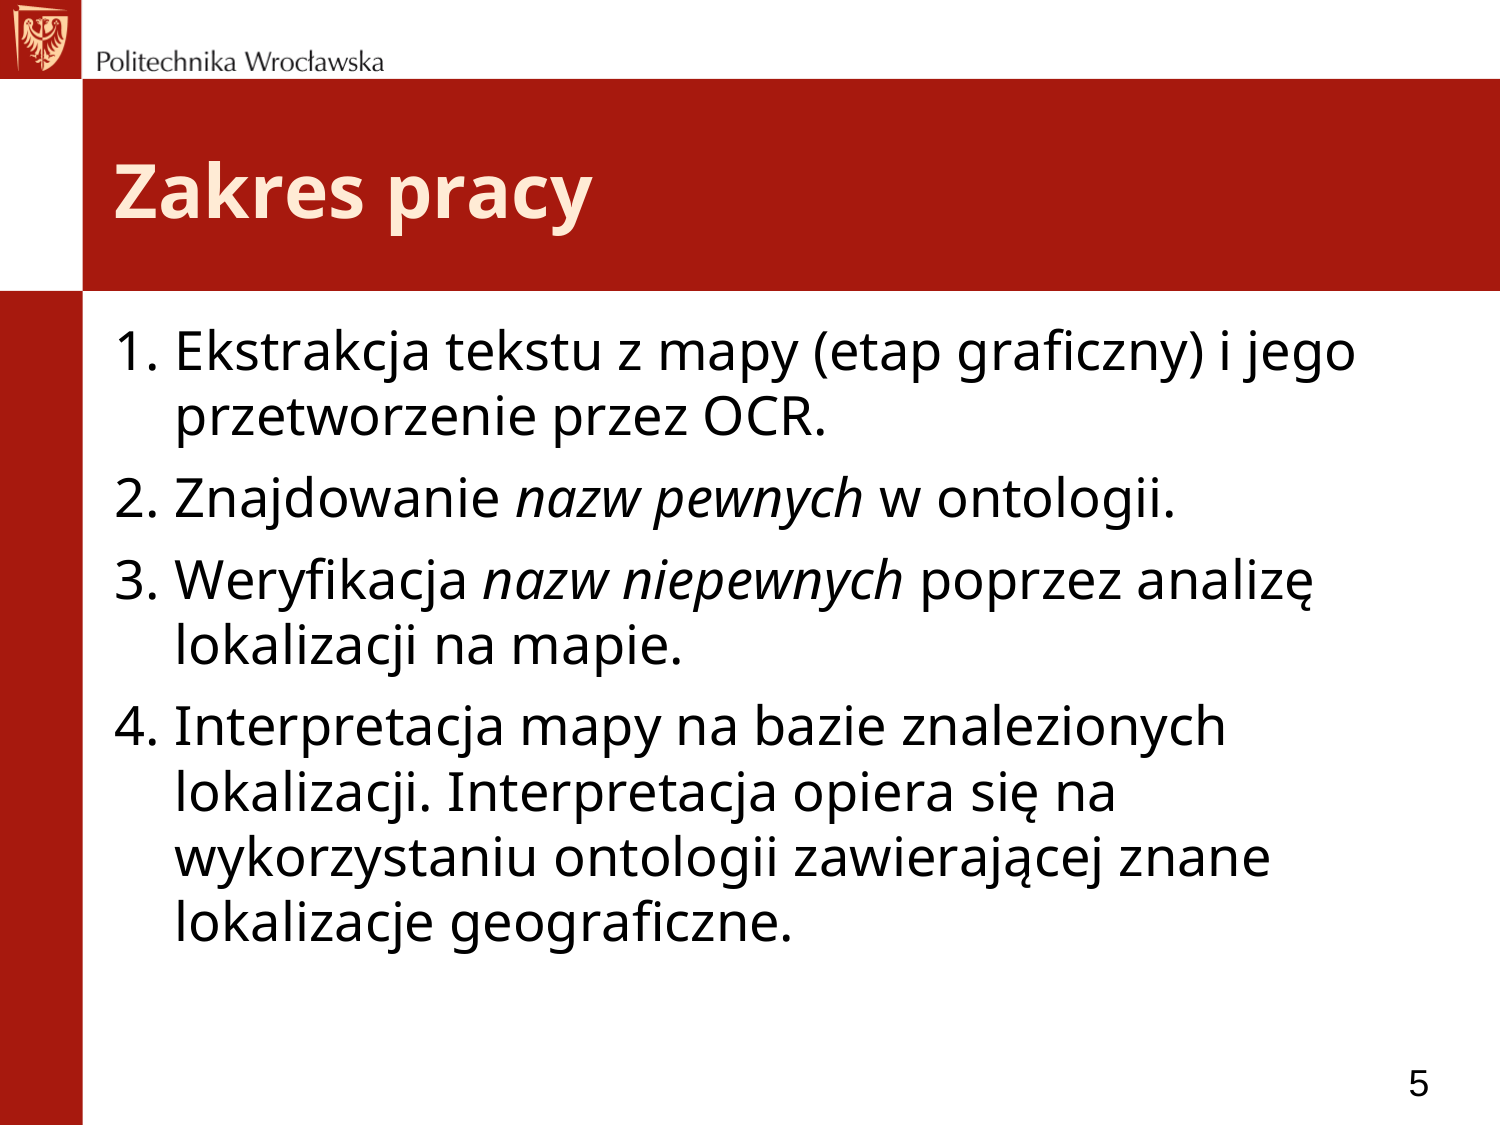

# Zakres pracy
Ekstrakcja tekstu z mapy (etap graficzny) i jego przetworzenie przez OCR.
Znajdowanie nazw pewnych w ontologii.
Weryfikacja nazw niepewnych poprzez analizę lokalizacji na mapie.
Interpretacja mapy na bazie znalezionych lokalizacji. Interpretacja opiera się na wykorzystaniu ontologii zawierającej znane lokalizacje geograficzne.